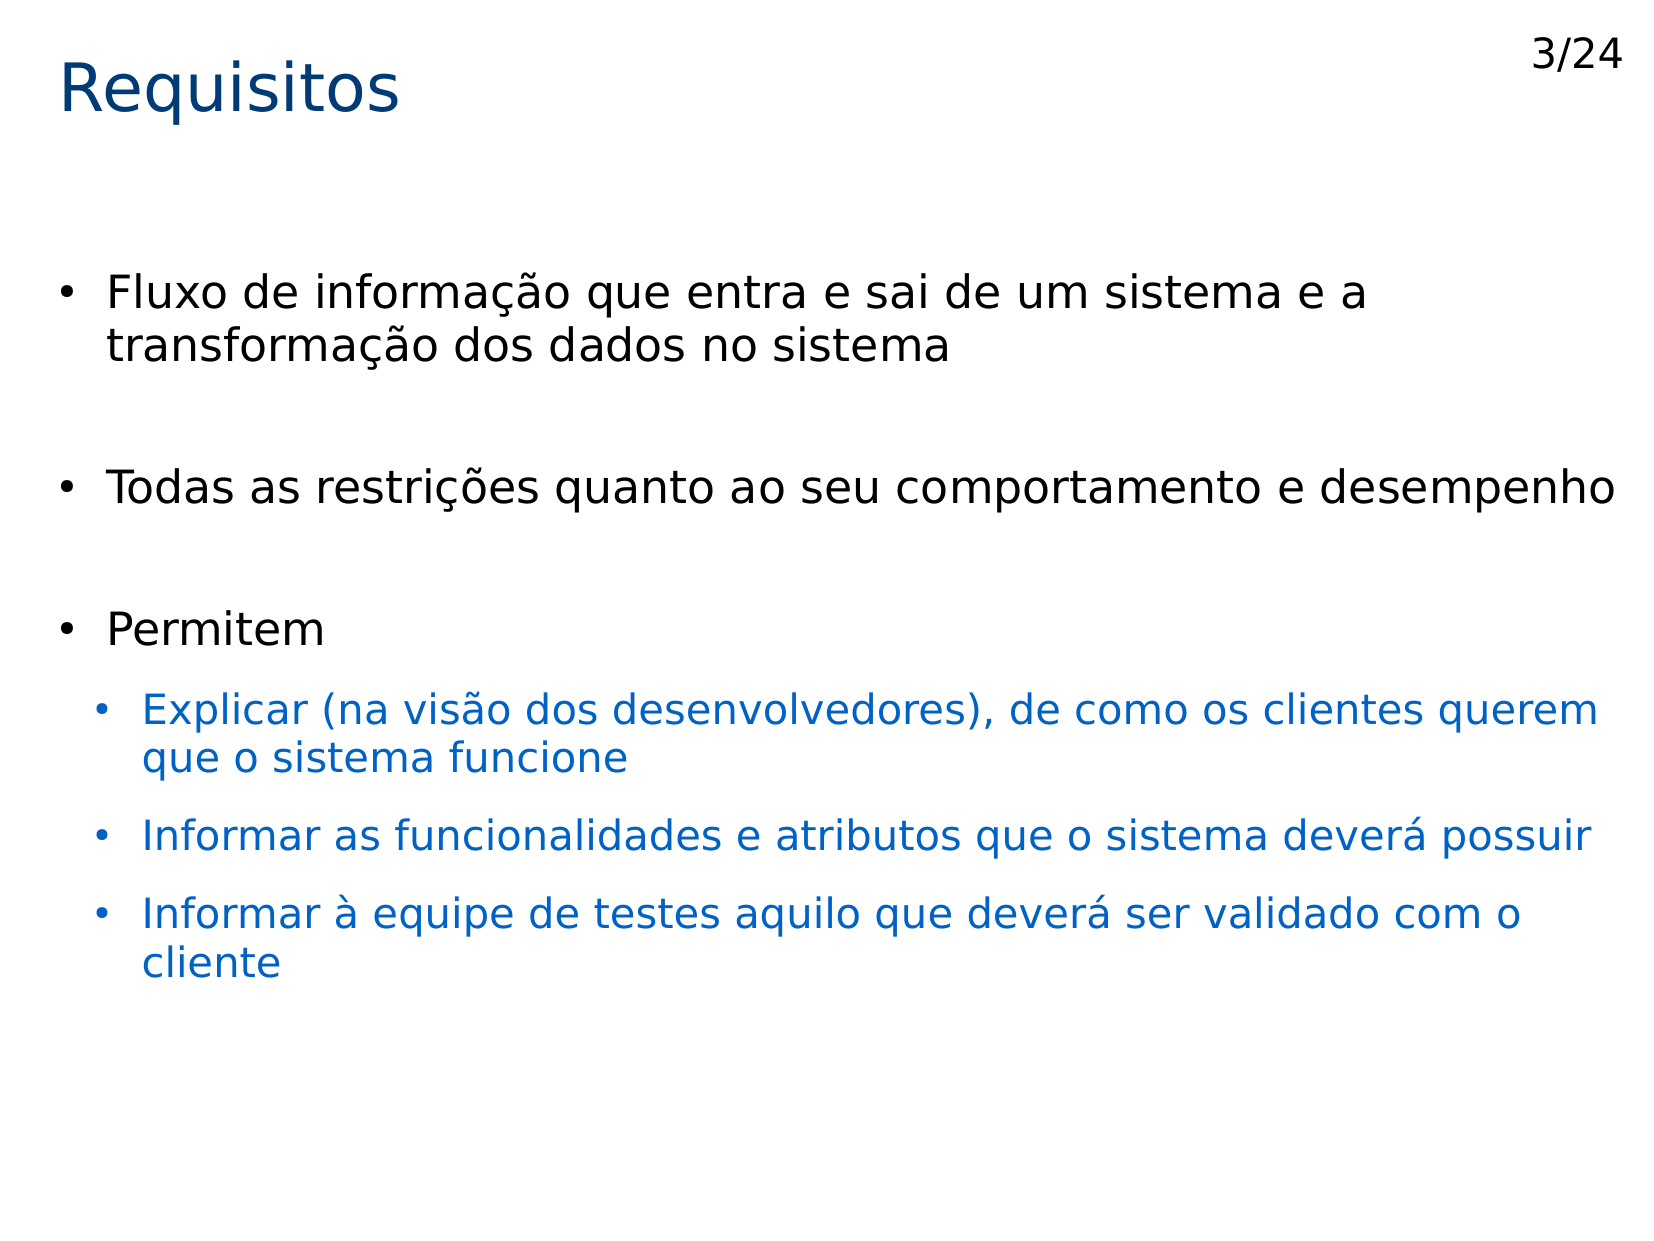

# Requisitos
3
Fluxo de informação que entra e sai de um sistema e a transformação dos dados no sistema
Todas as restrições quanto ao seu comportamento e desempenho
Permitem
Explicar (na visão dos desenvolvedores), de como os clientes querem que o sistema funcione
Informar as funcionalidades e atributos que o sistema deverá possuir
Informar à equipe de testes aquilo que deverá ser validado com o cliente